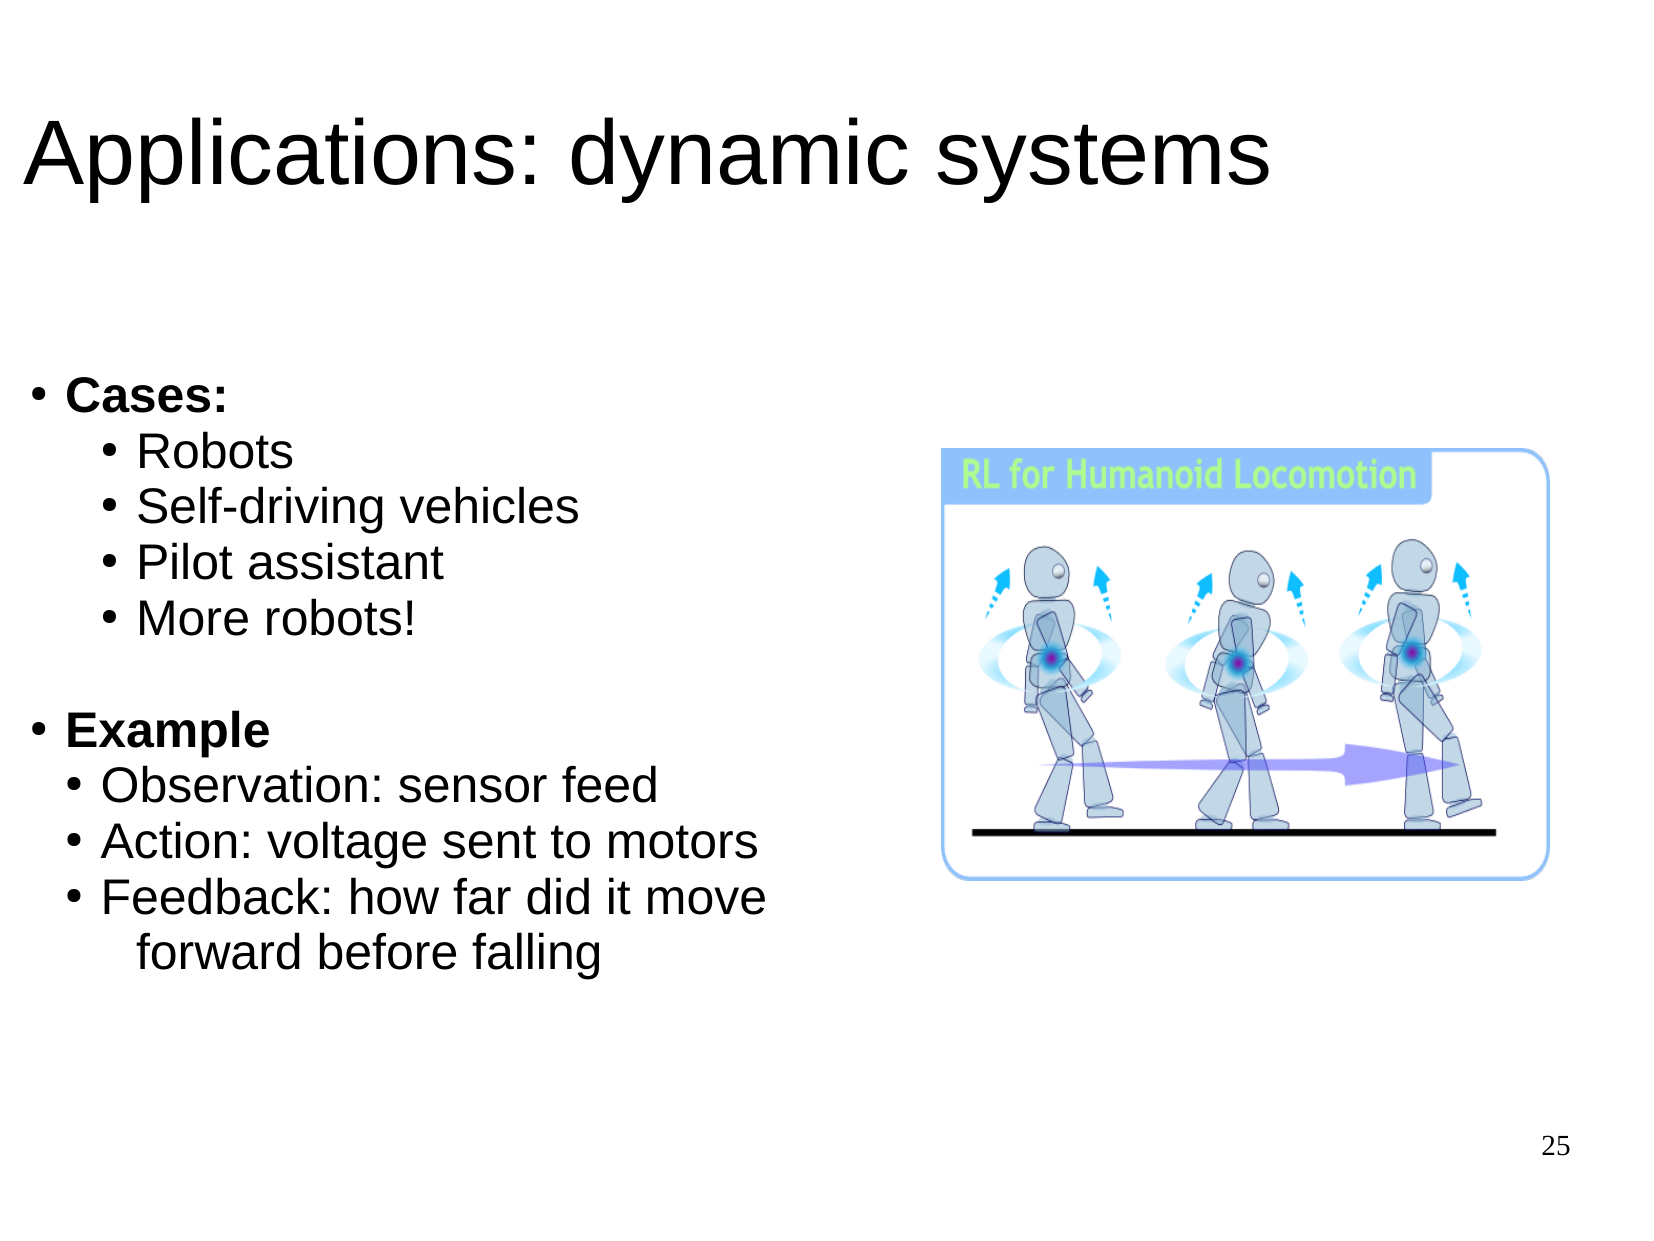

# Applications: dynamic systems
Cases:
Robots
Self-driving vehicles
Pilot assistant
More robots!
Example
Observation: sensor feed
Action: voltage sent to motors
Feedback: how far did it move
forward before falling
25